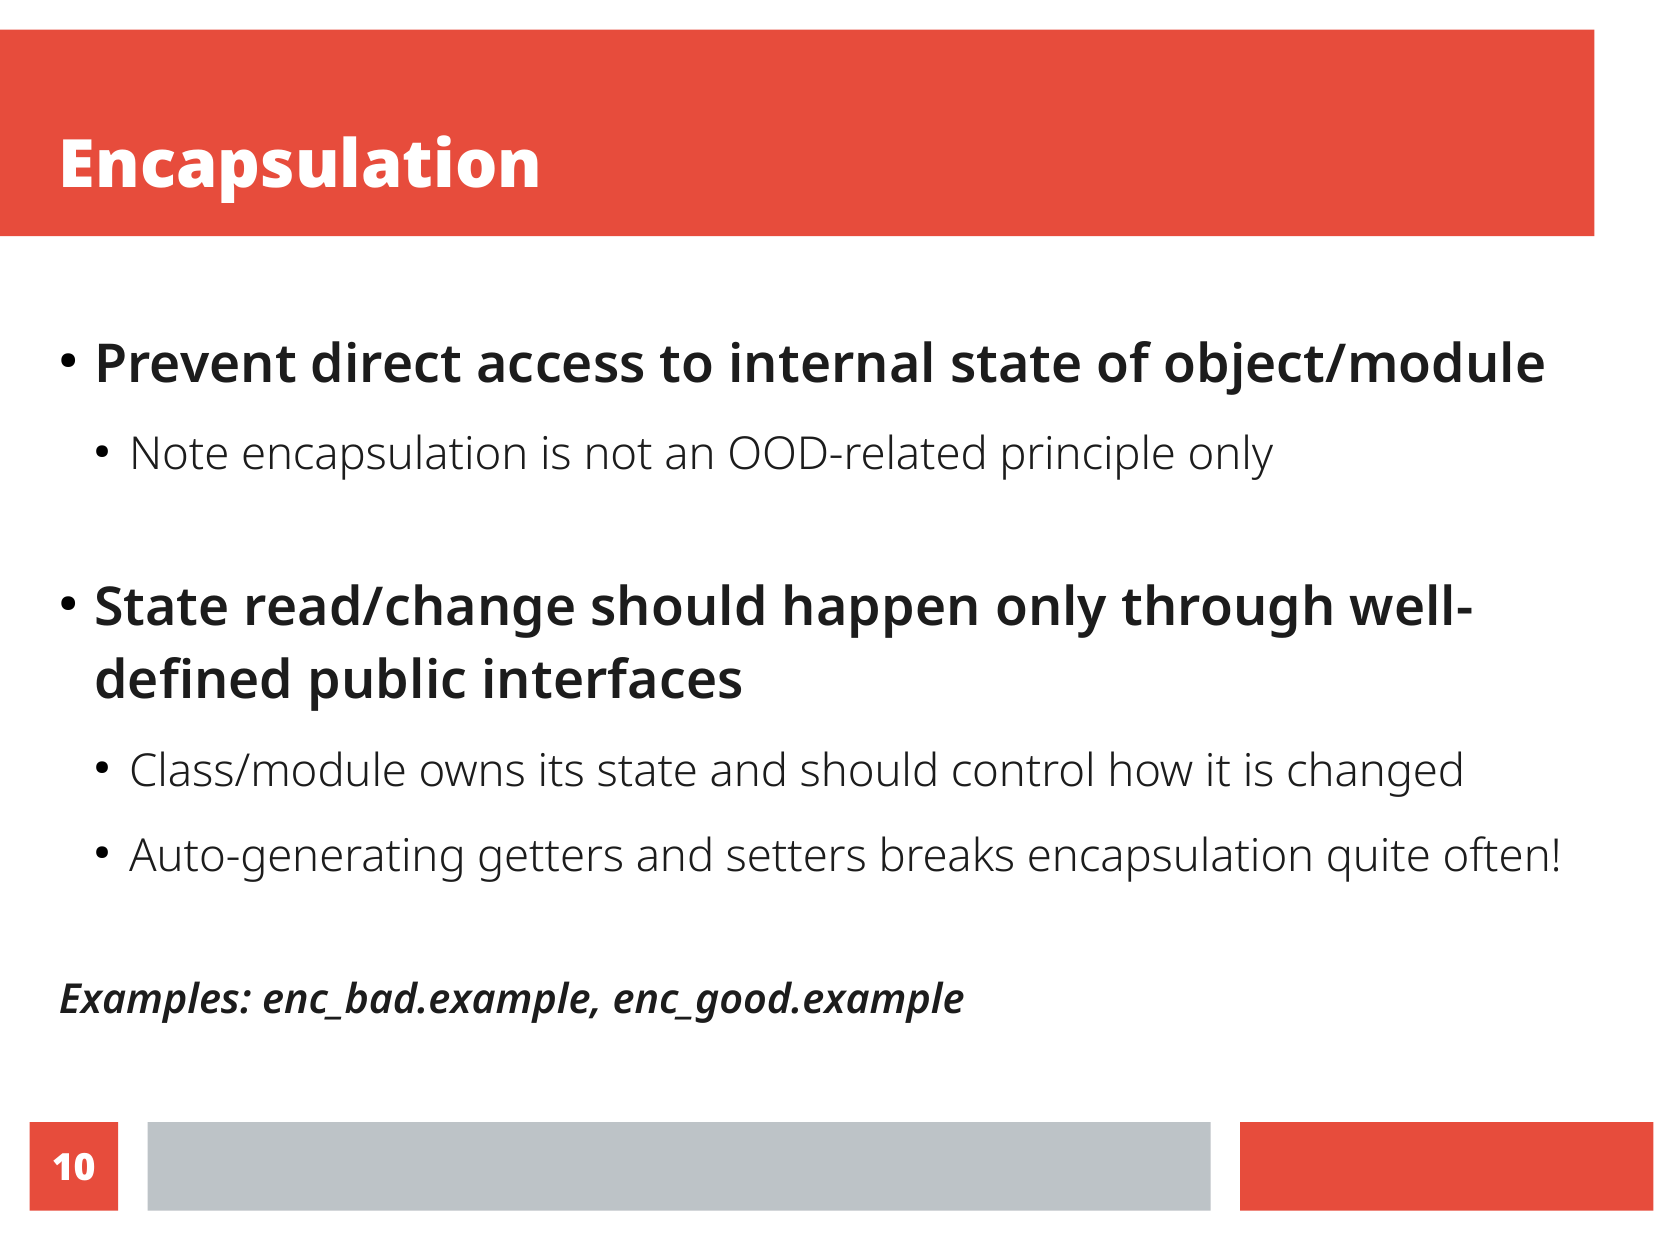

# Encapsulation
Prevent direct access to internal state of object/module
Note encapsulation is not an OOD-related principle only
State read/change should happen only through well-defined public interfaces
Class/module owns its state and should control how it is changed
Auto-generating getters and setters breaks encapsulation quite often!
Examples: enc_bad.example, enc_good.example
10